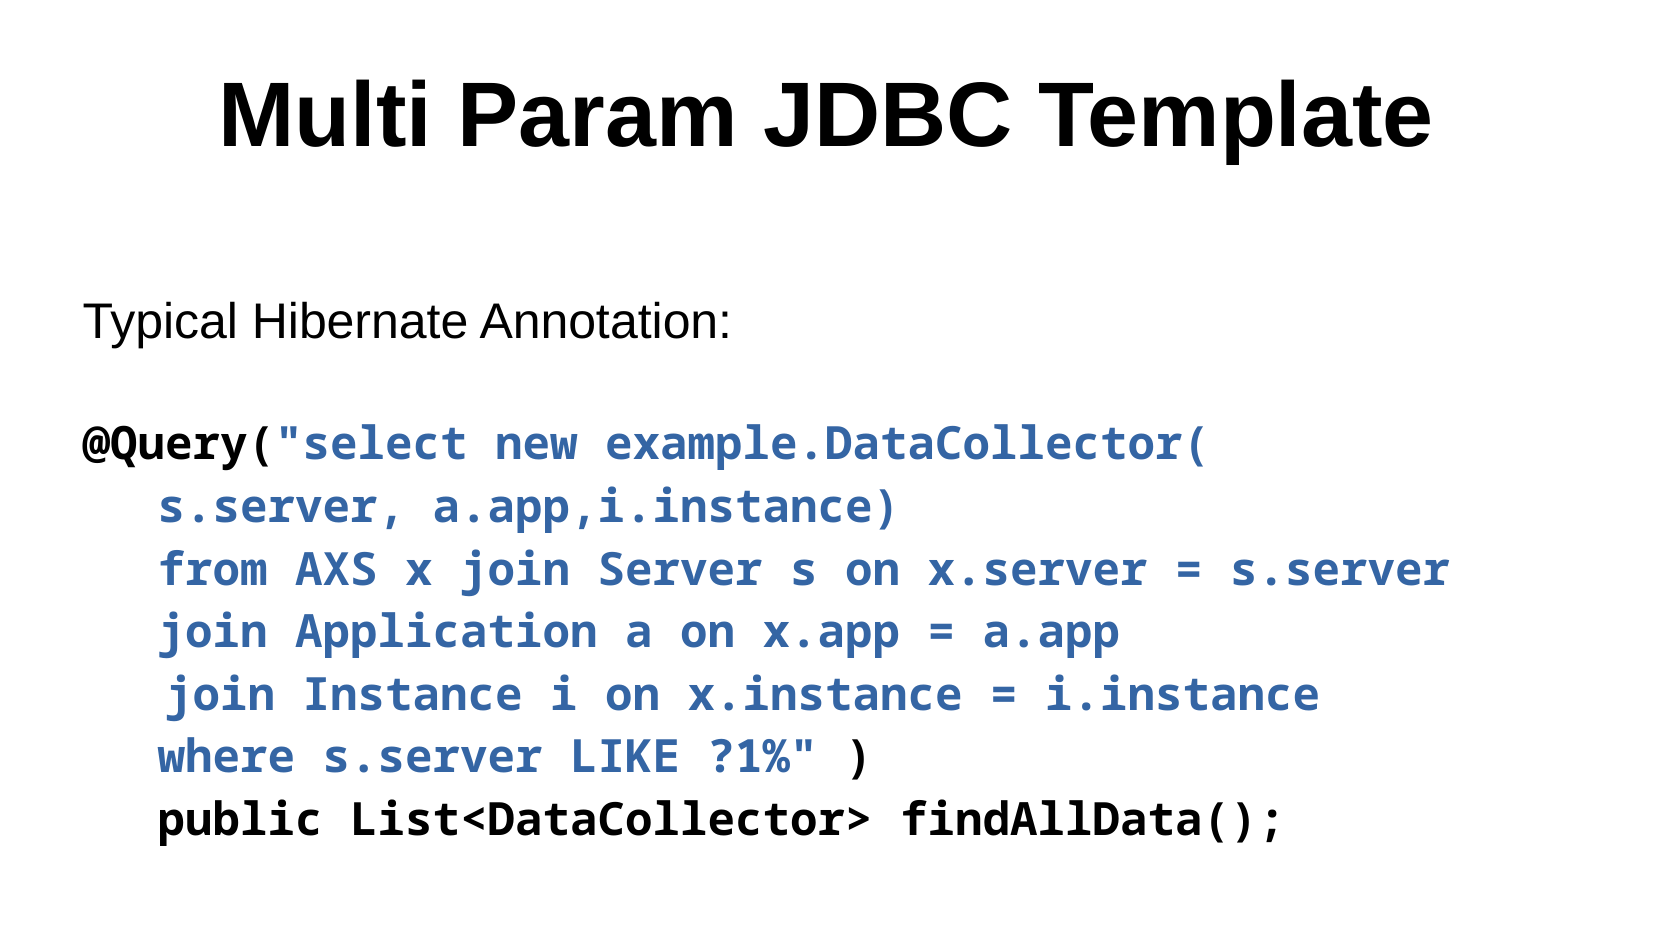

# Multi Param JDBC Template
Typical Hibernate Annotation:
@Query("select new example.DataCollector(
	s.server, a.app,i.instance)
	from AXS x join Server s on x.server = s.server
	join Application a on x.app = a.app
 join Instance i on x.instance = i.instance
	where s.server LIKE ?1%" )
	public List<DataCollector> findAllData();